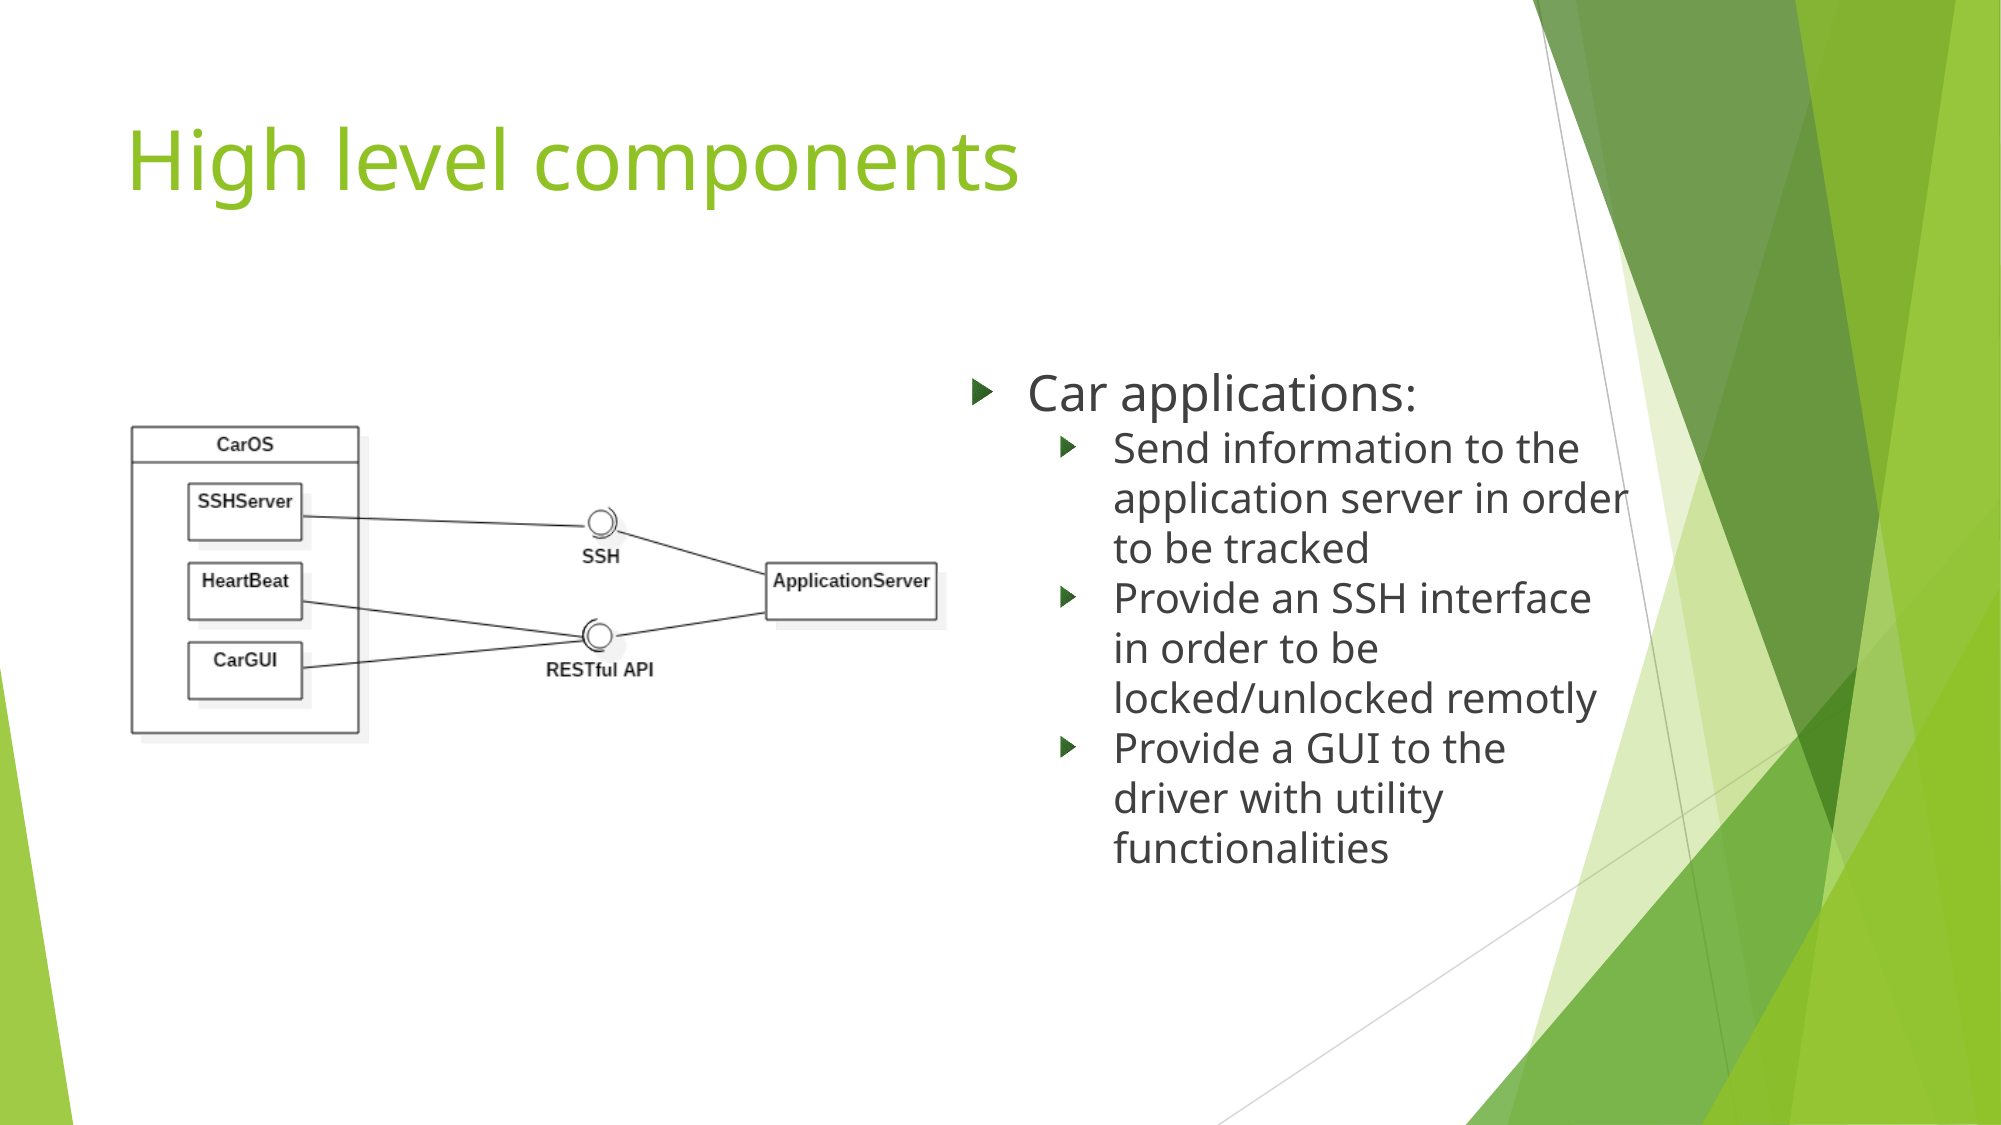

# High level components
Car applications:
Send information to the application server in order to be tracked
Provide an SSH interface in order to be locked/unlocked remotly
Provide a GUI to the driver with utility functionalities